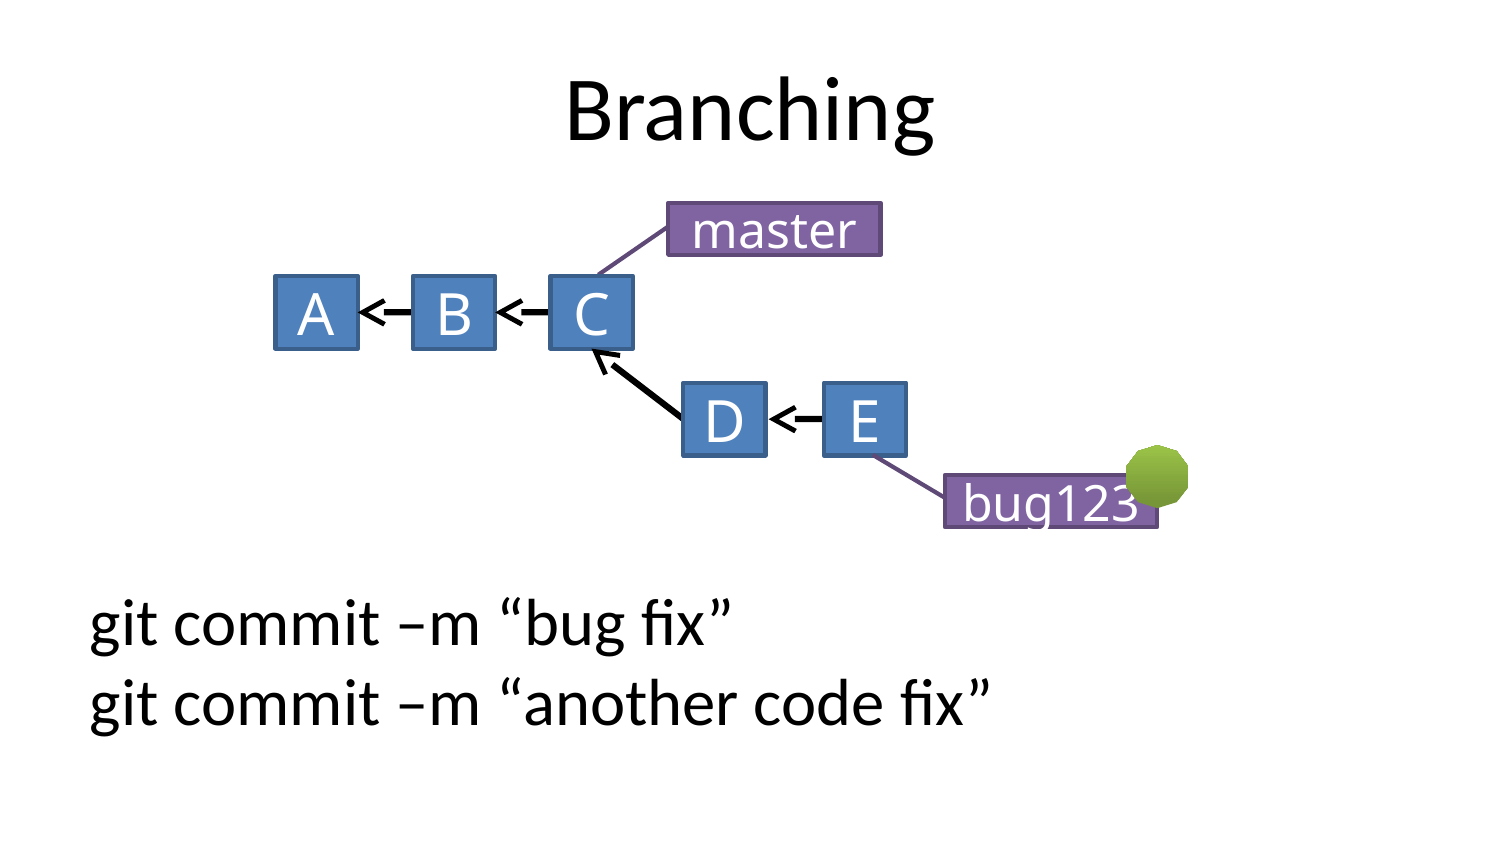

Branching
master
A
B
C
D
E
bug123
git commit –m “bug fix”
git commit –m “another code fix”